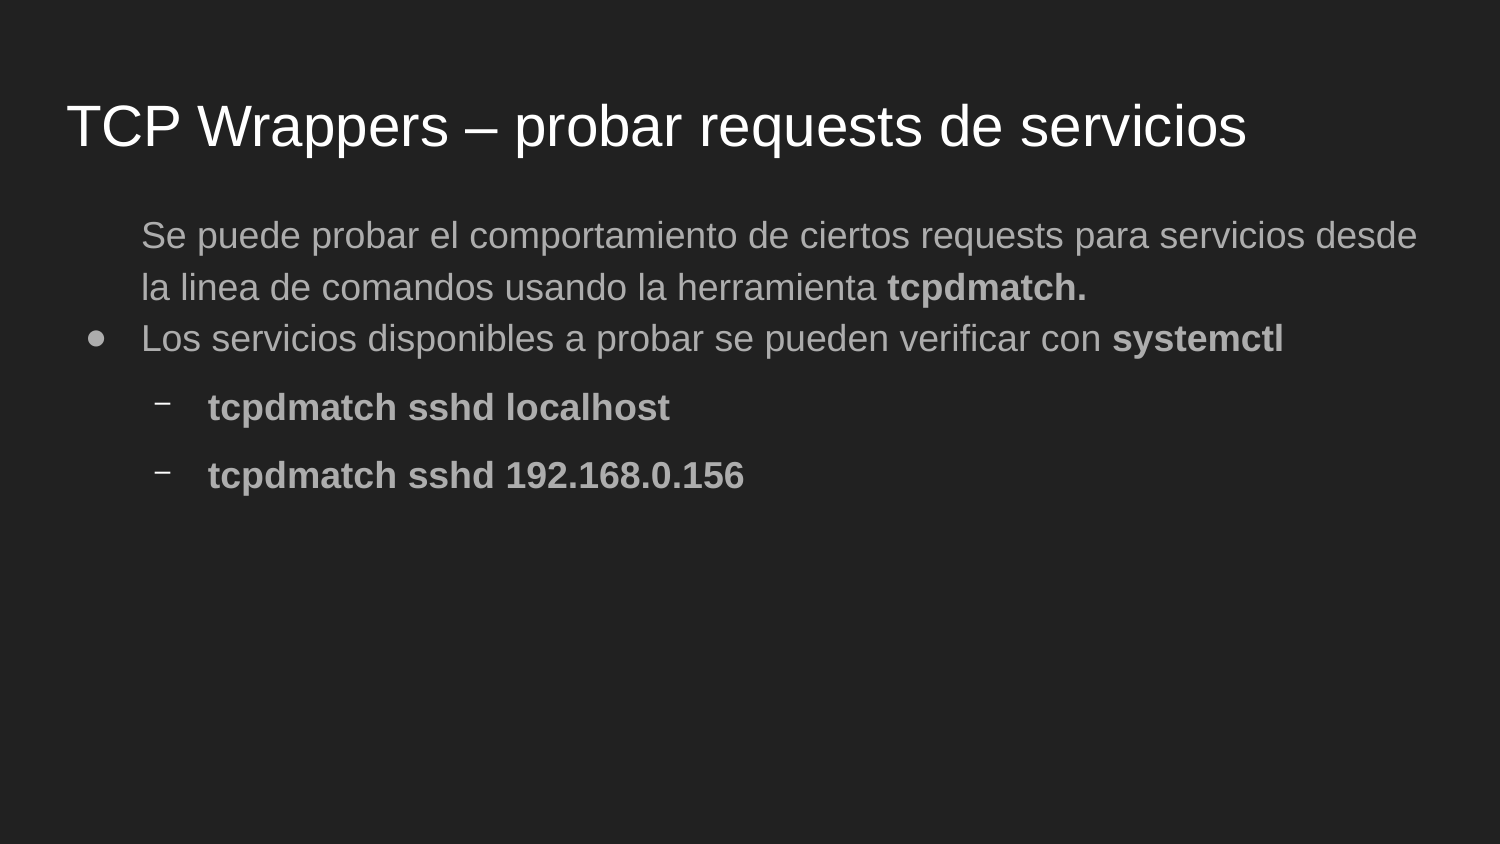

# TCP Wrappers – probar requests de servicios
Se puede probar el comportamiento de ciertos requests para servicios desde la linea de comandos usando la herramienta tcpdmatch.
Los servicios disponibles a probar se pueden verificar con systemctl
tcpdmatch sshd localhost
tcpdmatch sshd 192.168.0.156